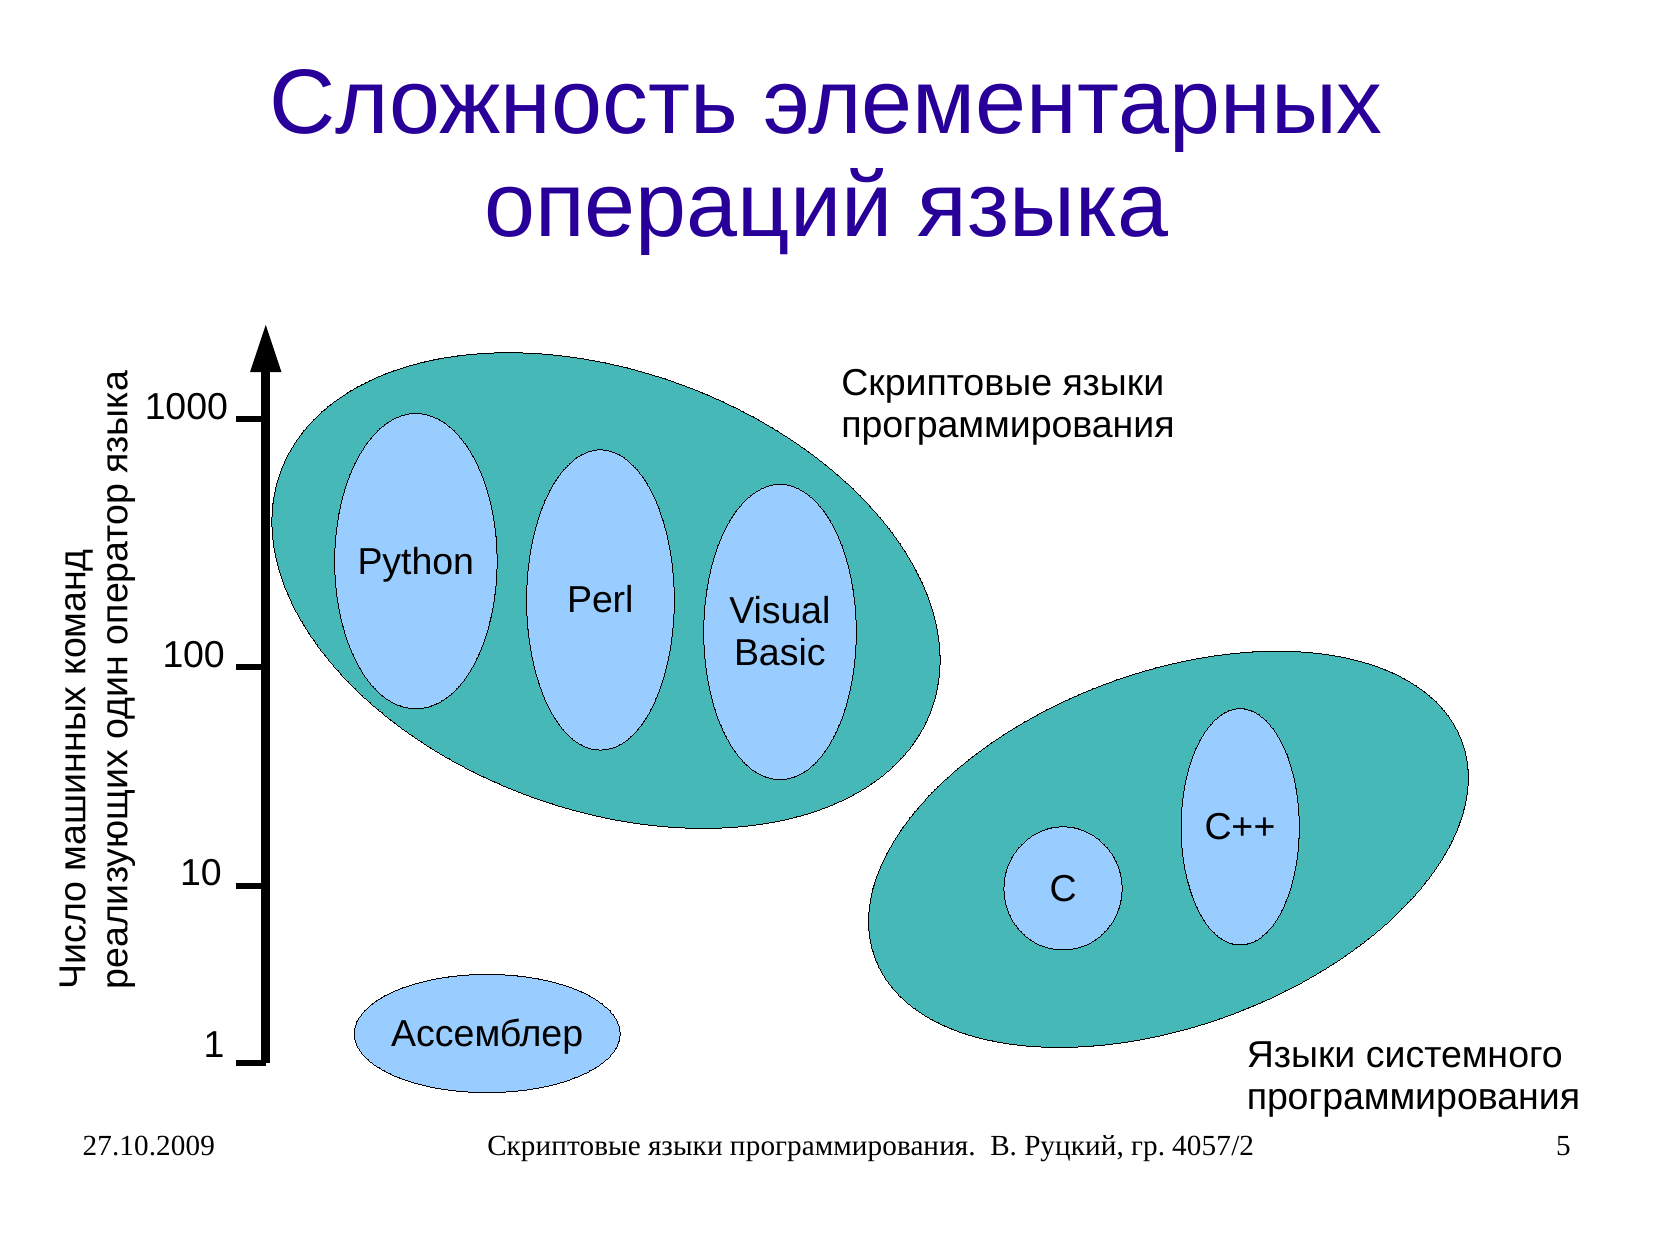

# Сложность элементарных операций языка
Скриптовые языки программирования
1000
Python
Perl
Visual
Basic
Число машинных команд реализующих один оператор языка
100
C++
C
10
Ассемблер
1
Языки системного программирования
27.10.2009
Скриптовые языки программирования. В. Руцкий, гр. 4057/2
5